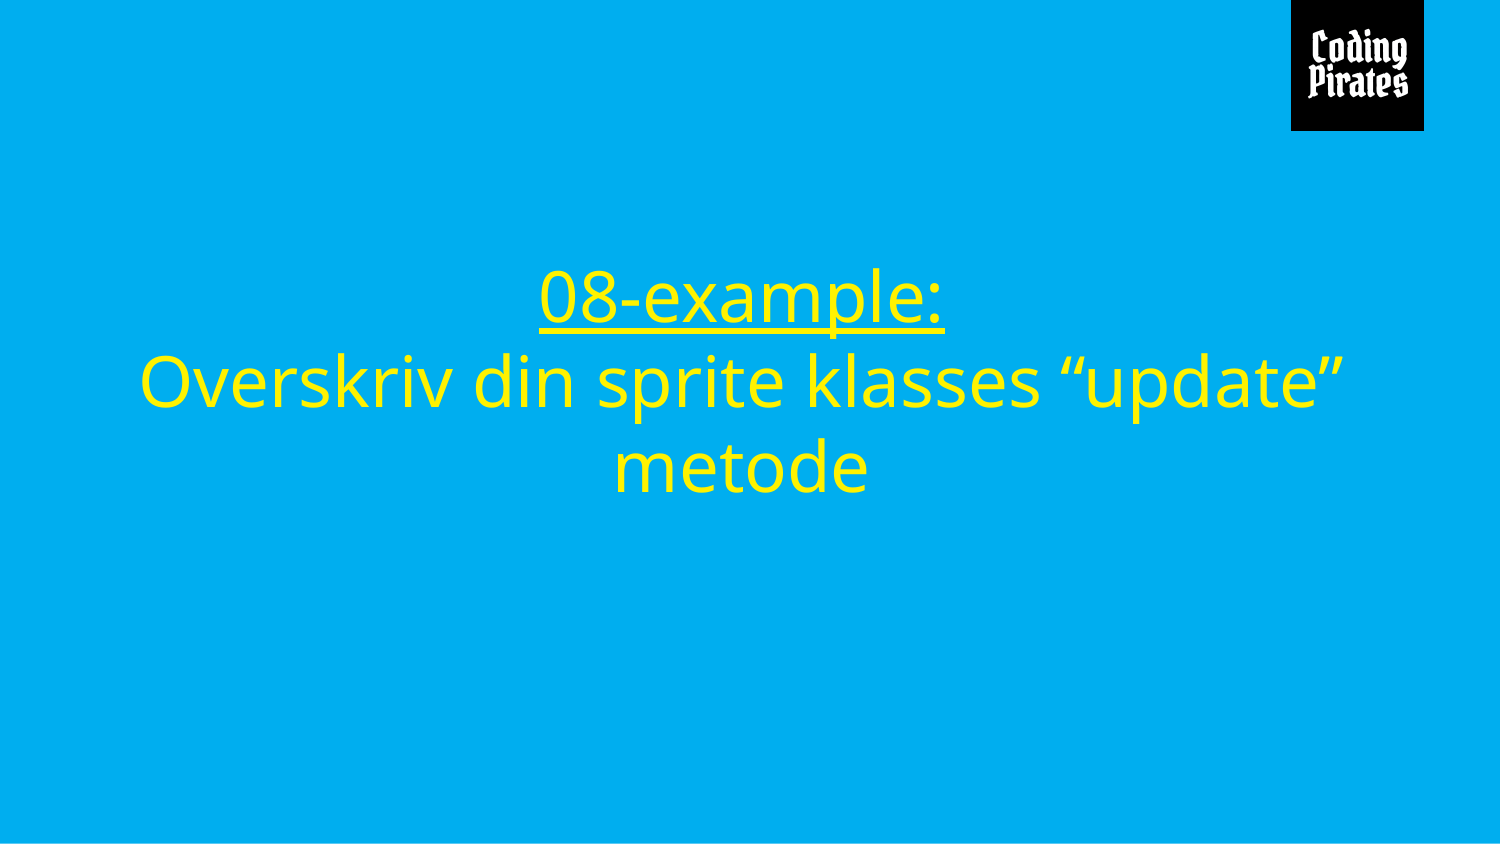

# 08-example: Overskriv din sprite klasses “update” metode